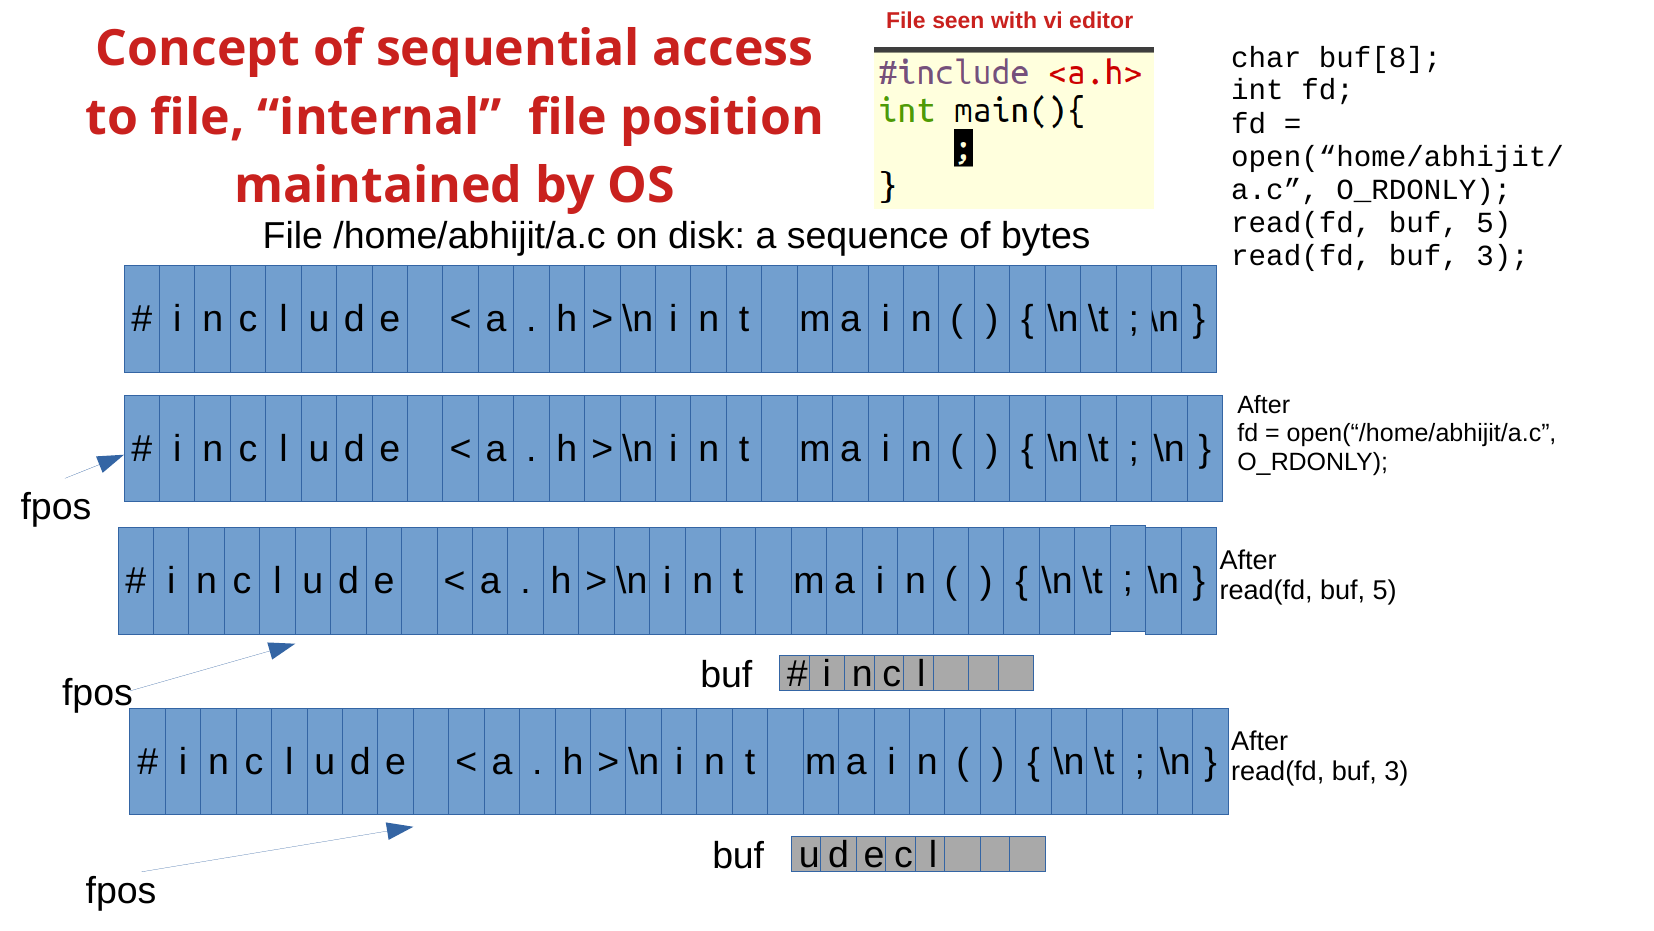

File seen with vi editor
# Concept of sequential access to file, “internal” file position maintained by OS
char buf[8];
int fd;
fd = open(“home/abhijit/a.c”, O_RDONLY);
read(fd, buf, 5)
read(fd, buf, 3);
File /home/abhijit/a.c on disk: a sequence of bytes
#
i
n
c
l
u
d
e
<
a
.
h
>
\n
i
n
t
m
a
i
n
(
)
{
\n
\t
;
\n
}
After
fd = open(“/home/abhijit/a.c”, O_RDONLY);
#
i
n
c
l
u
d
e
<
a
.
h
>
\n
i
n
t
m
a
i
n
(
)
{
\n
\t
;
\n
}
fpos
;
#
i
n
c
l
u
d
e
<
a
.
h
>
\n
i
n
t
m
a
i
n
(
)
{
\n
\t
\n
}
After
read(fd, buf, 5)
buf
#
i
n
c
l
fpos
#
i
n
c
l
u
d
e
<
a
.
h
>
\n
i
n
t
m
a
i
n
(
)
{
\n
\t
;
\n
}
After
read(fd, buf, 3)
buf
u
d
e
c
l
fpos